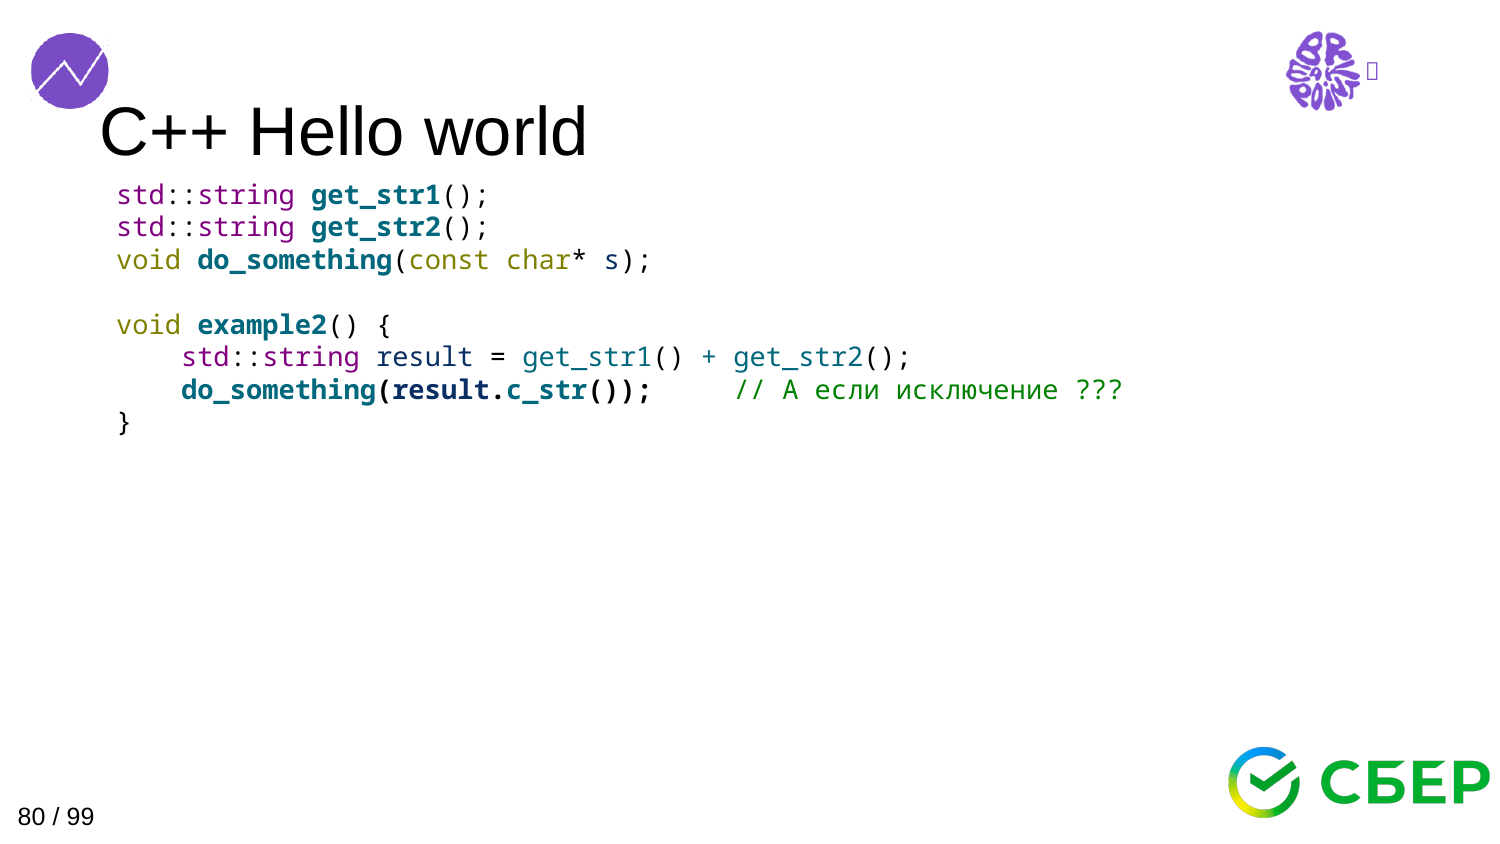

🐙
# C++ Hello world
std::string get_str1();
std::string get_str2();
void do_something(const char* s);
void example2() {
 std::string result = get_str1() + get_str2();
 do_something(result.c_str()); // А если исключение ???
}